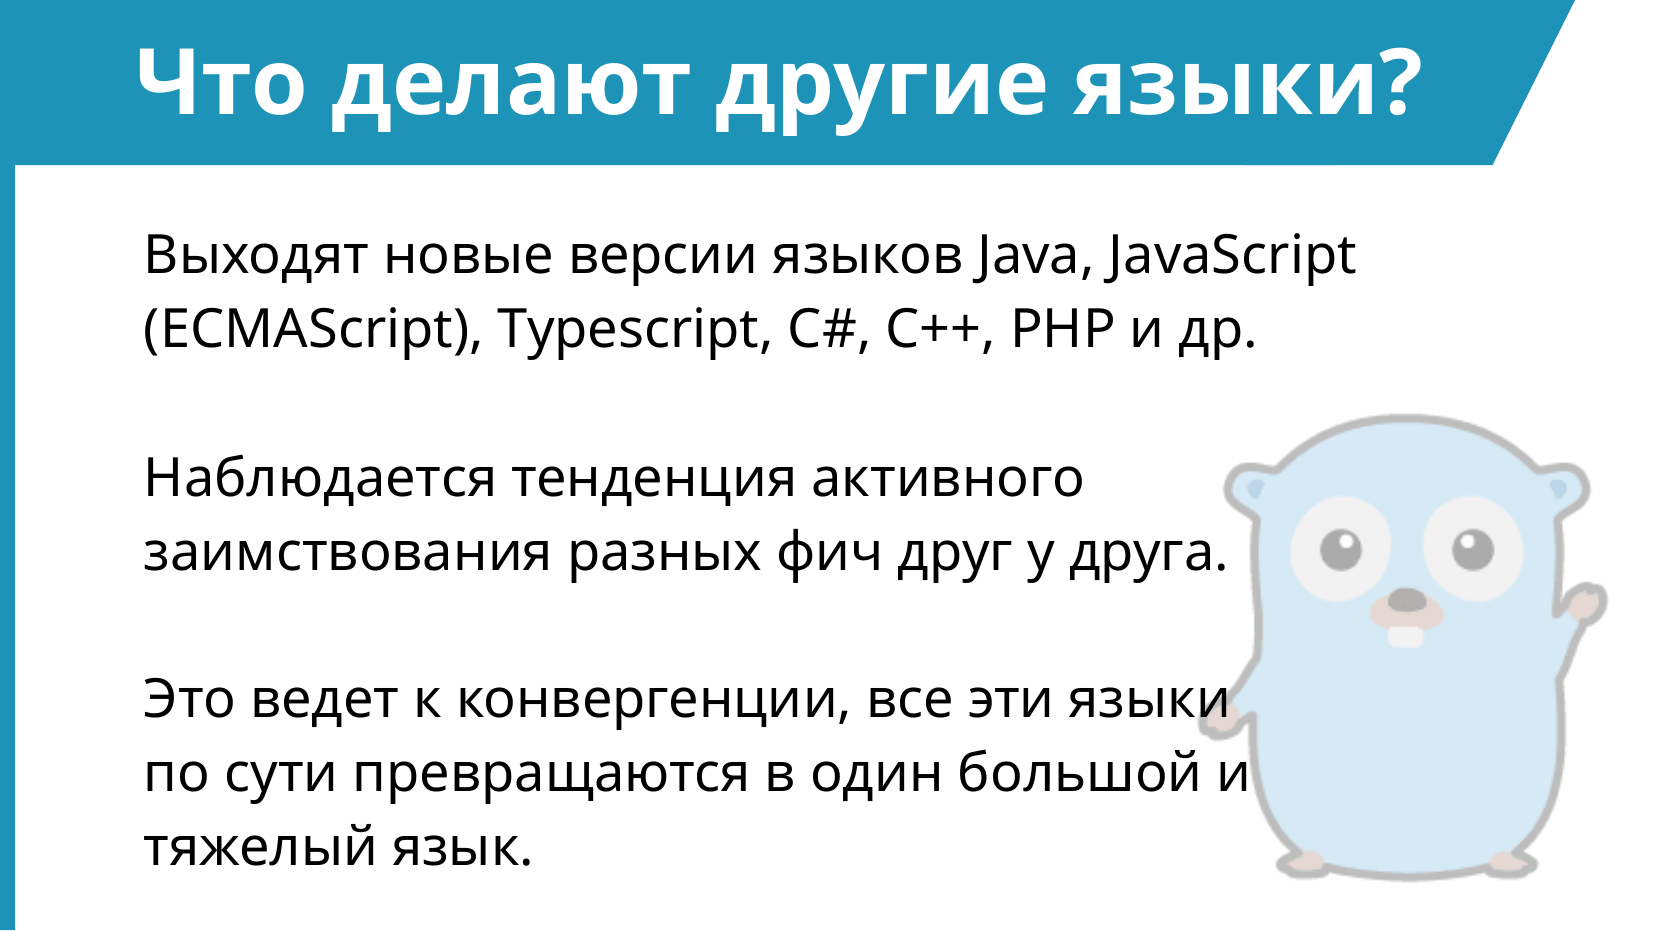

# Что делают другие языки?
Выходят новые версии языков Java, JavaScript (ECMAScript), Typescript, C#, C++, PHP и др.
Наблюдается тенденция активного заимствования разных фич друг у друга.
Это ведет к конвергенции, все эти языки
по сути превращаются в один большой и тяжелый язык.